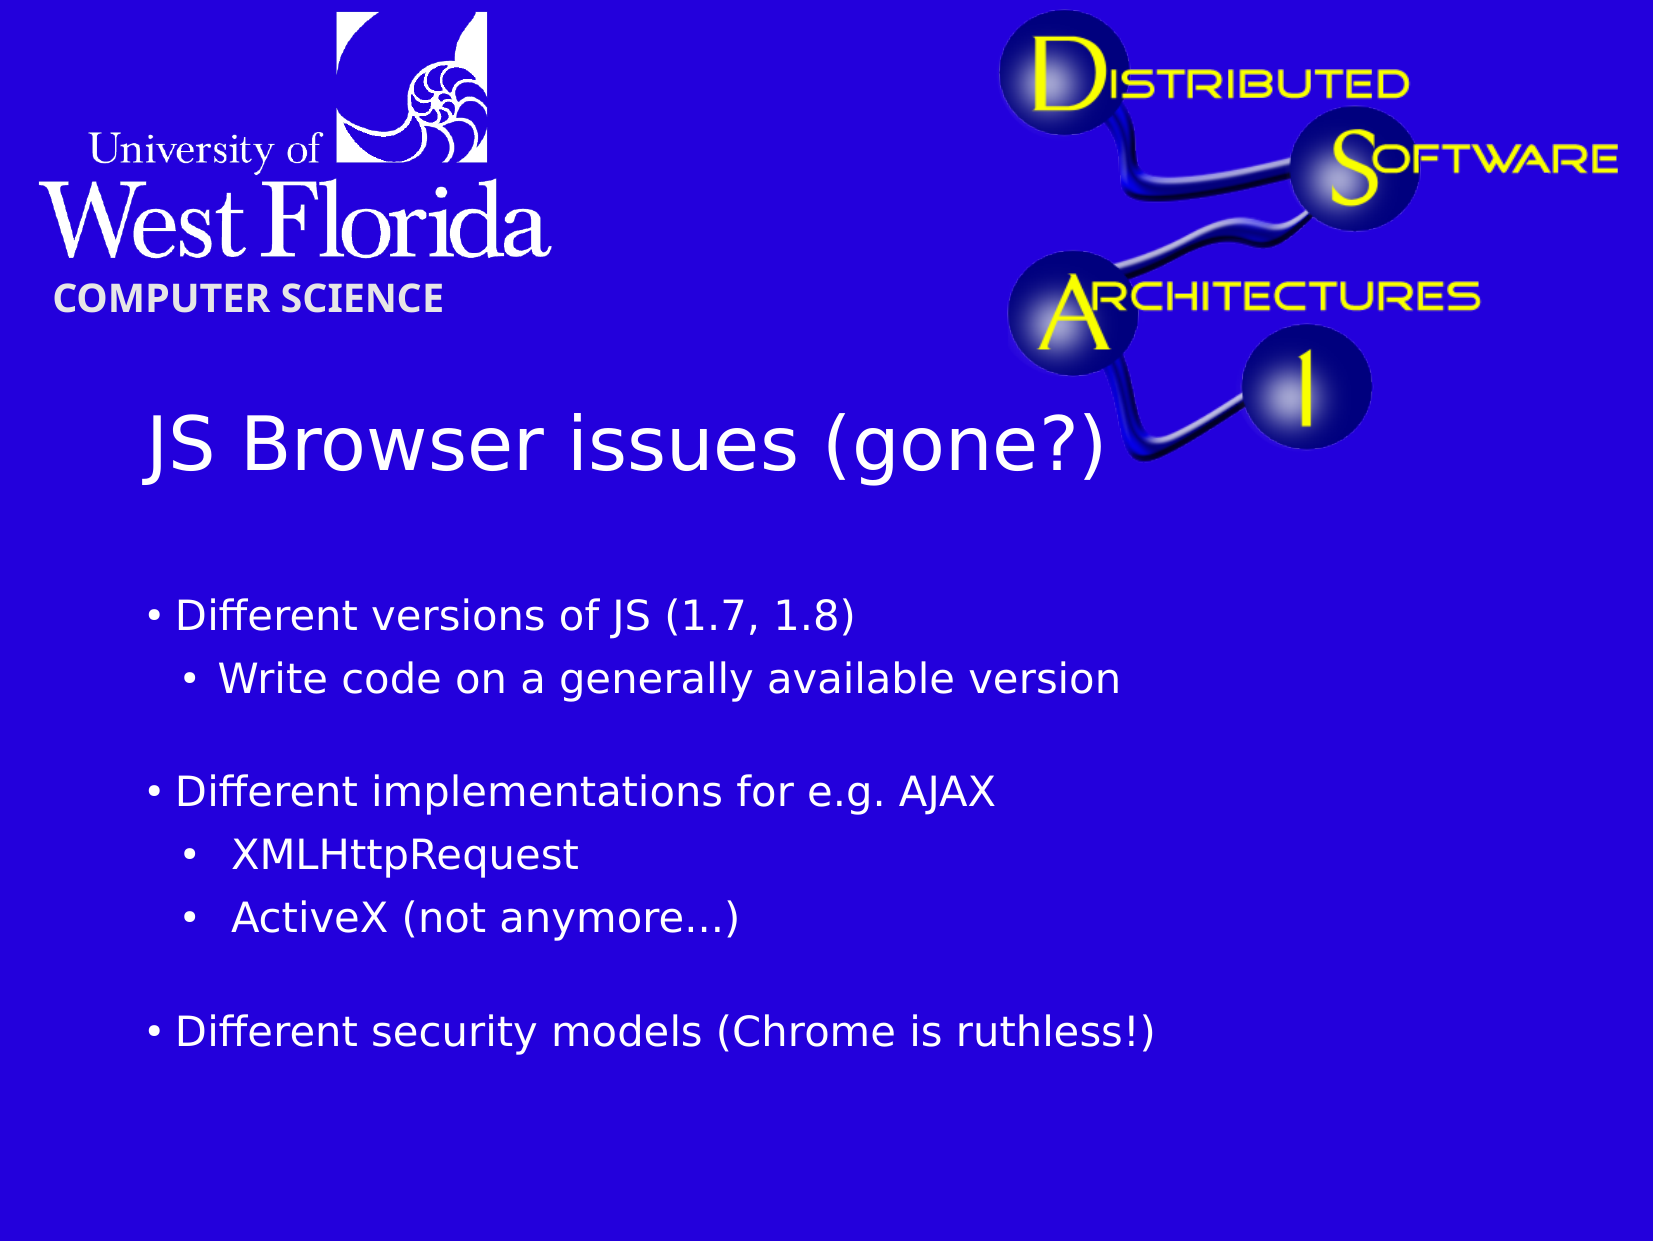

COMPUTER SCIENCE
JS Browser issues (gone?)
 Different versions of JS (1.7, 1.8)
Write code on a generally available version
 Different implementations for e.g. AJAX
 XMLHttpRequest
 ActiveX (not anymore...)
 Different security models (Chrome is ruthless!)